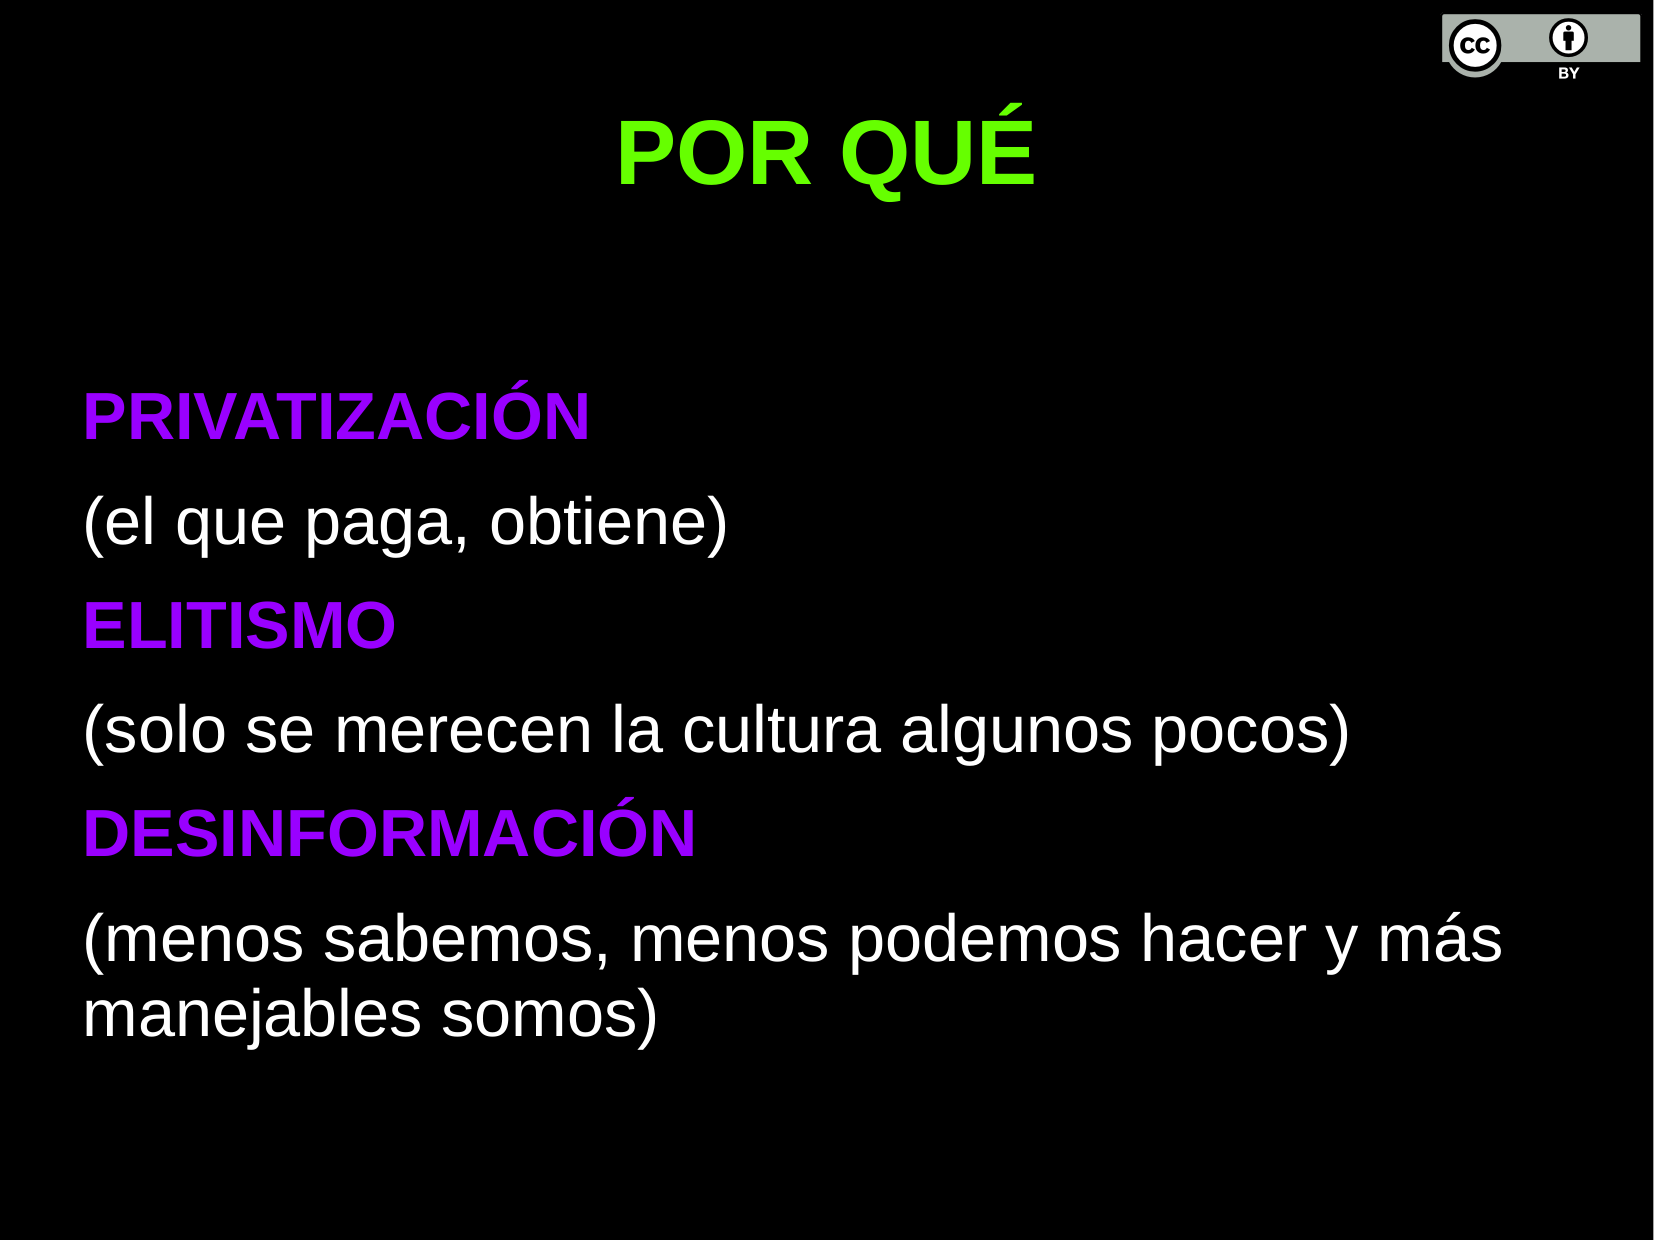

# POR QUÉ
PRIVATIZACIÓN
(el que paga, obtiene)
ELITISMO
(solo se merecen la cultura algunos pocos)
DESINFORMACIÓN
(menos sabemos, menos podemos hacer y más manejables somos)